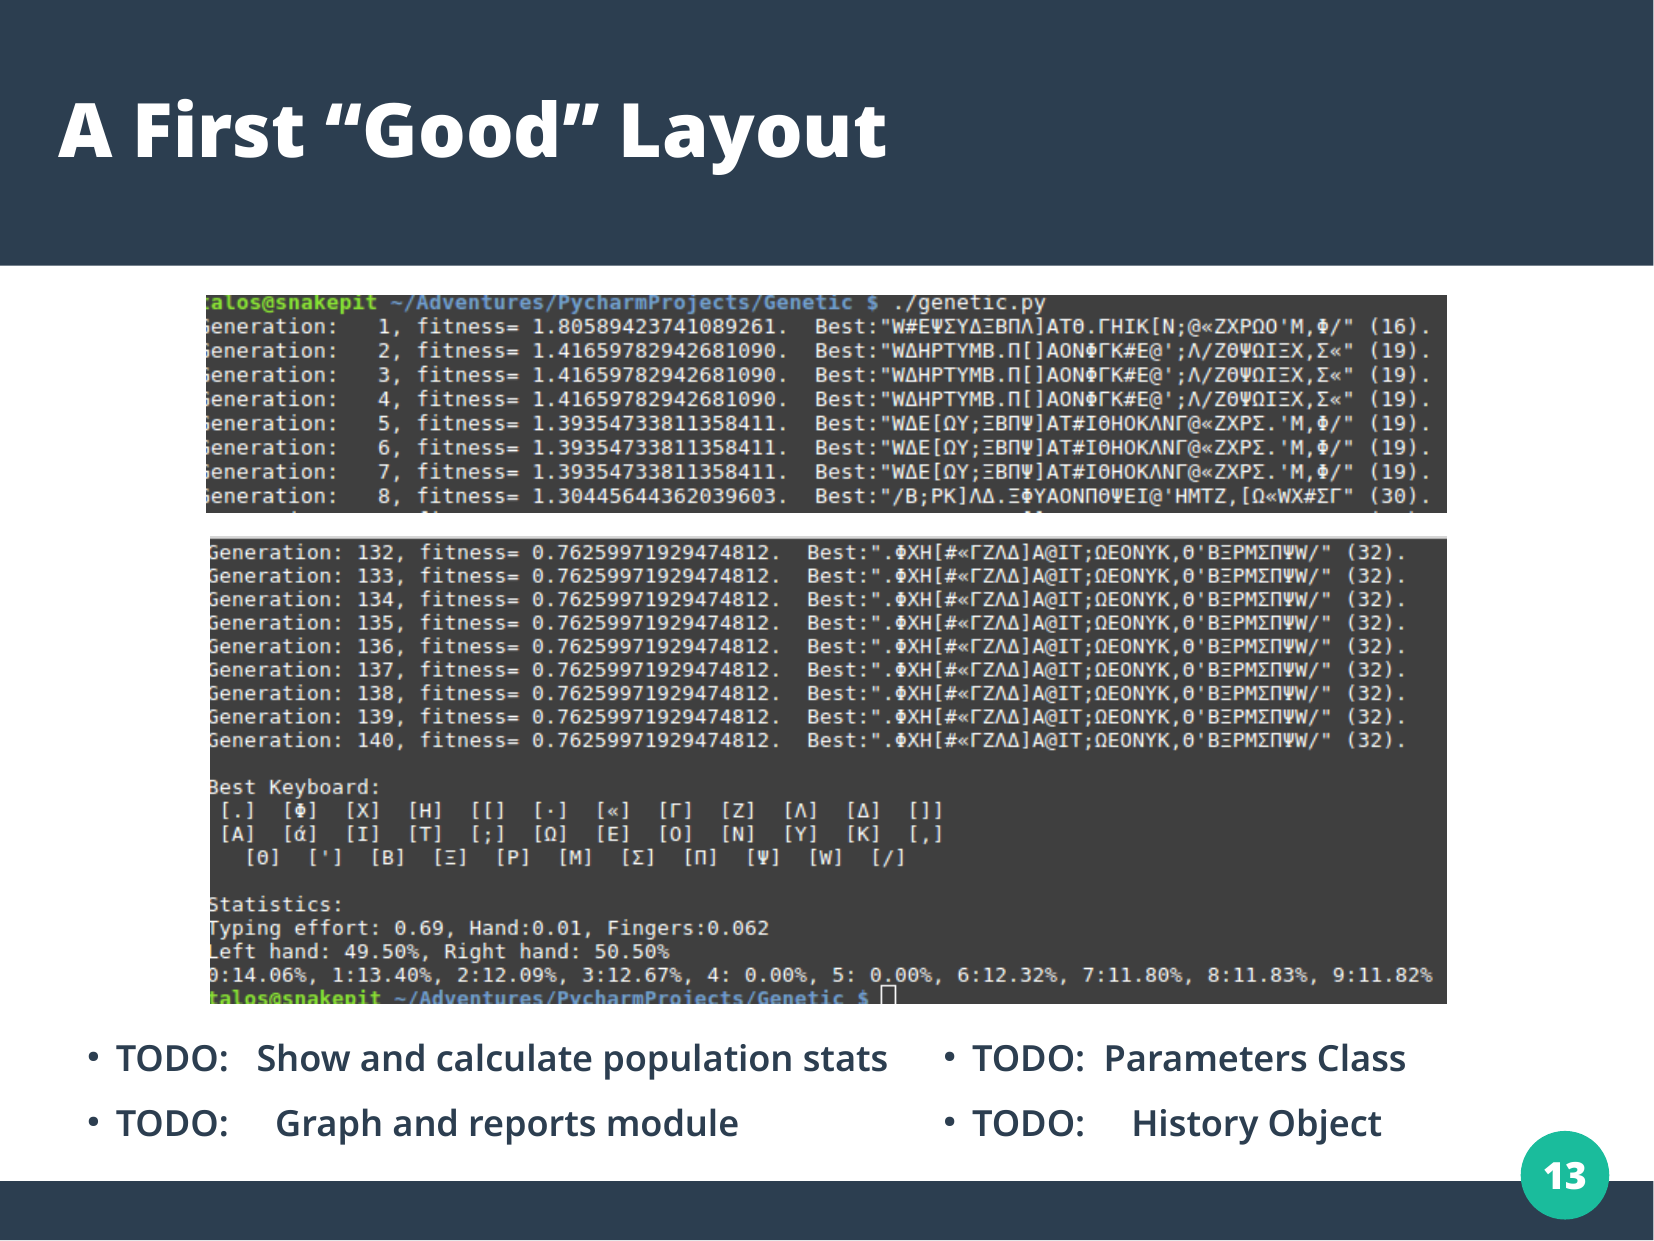

# A First “Good” Layout
TODO: Show and calculate population stats
TODO: 	Graph and reports module
TODO: Parameters Class
TODO: 	History Object
13